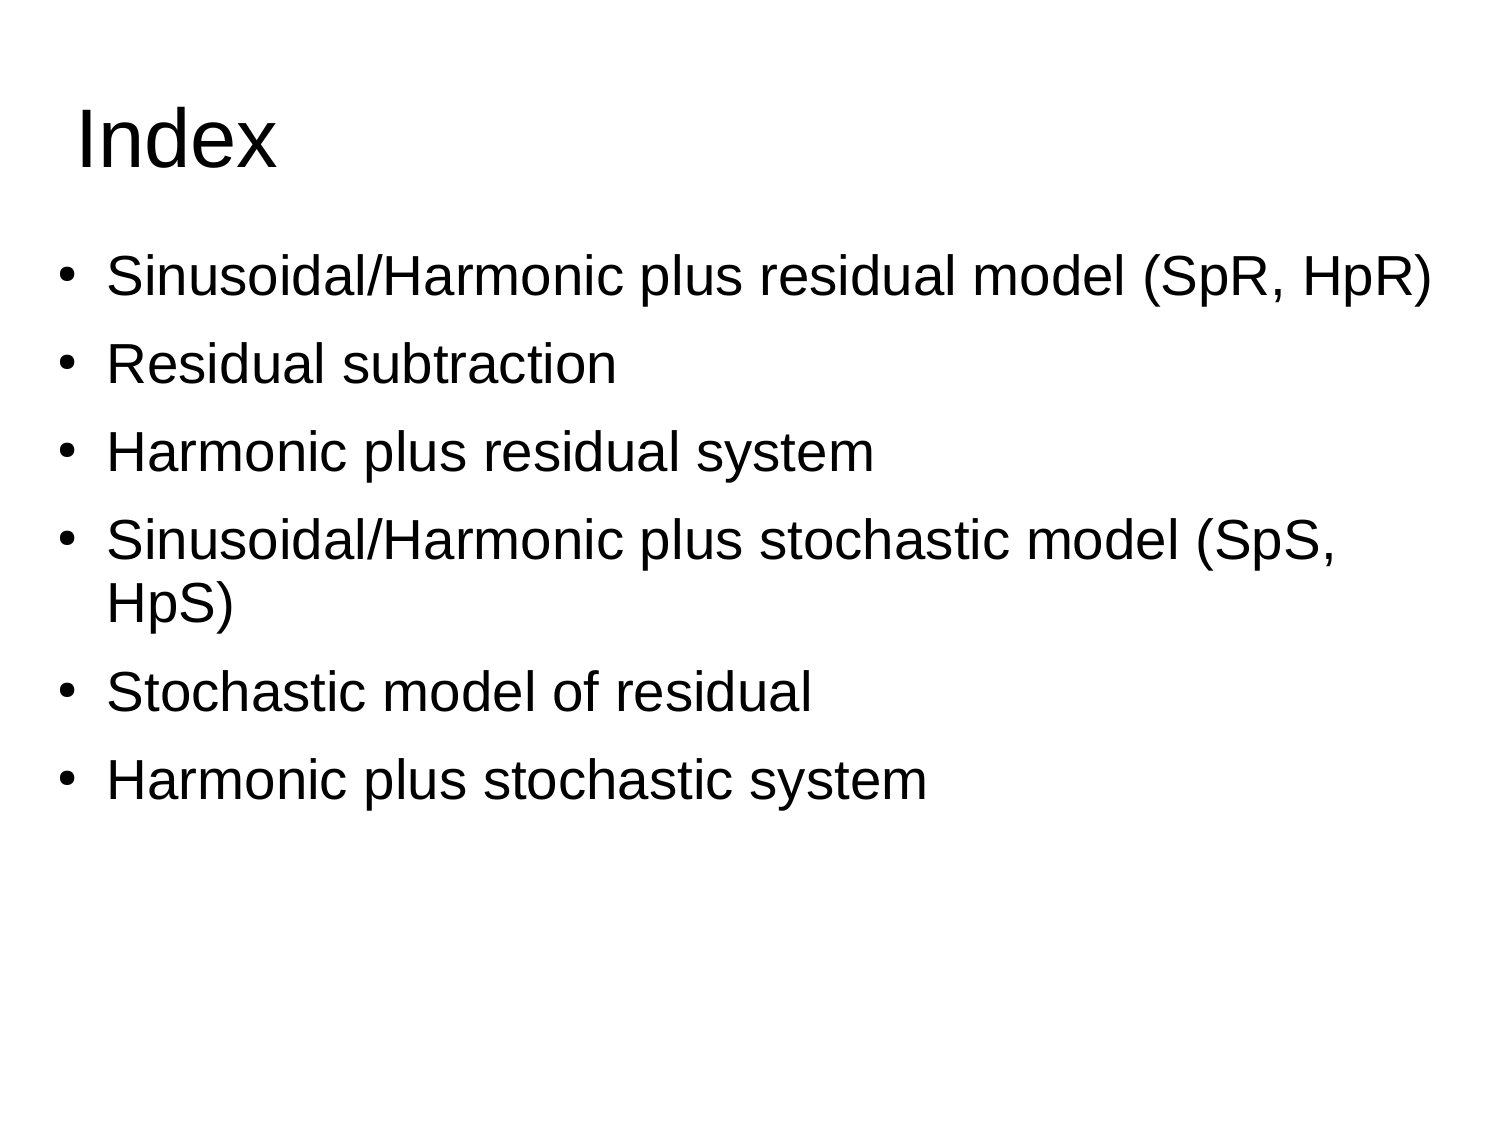

# Index
Sinusoidal/Harmonic plus residual model (SpR, HpR)
Residual subtraction
Harmonic plus residual system
Sinusoidal/Harmonic plus stochastic model (SpS, HpS)
Stochastic model of residual
Harmonic plus stochastic system